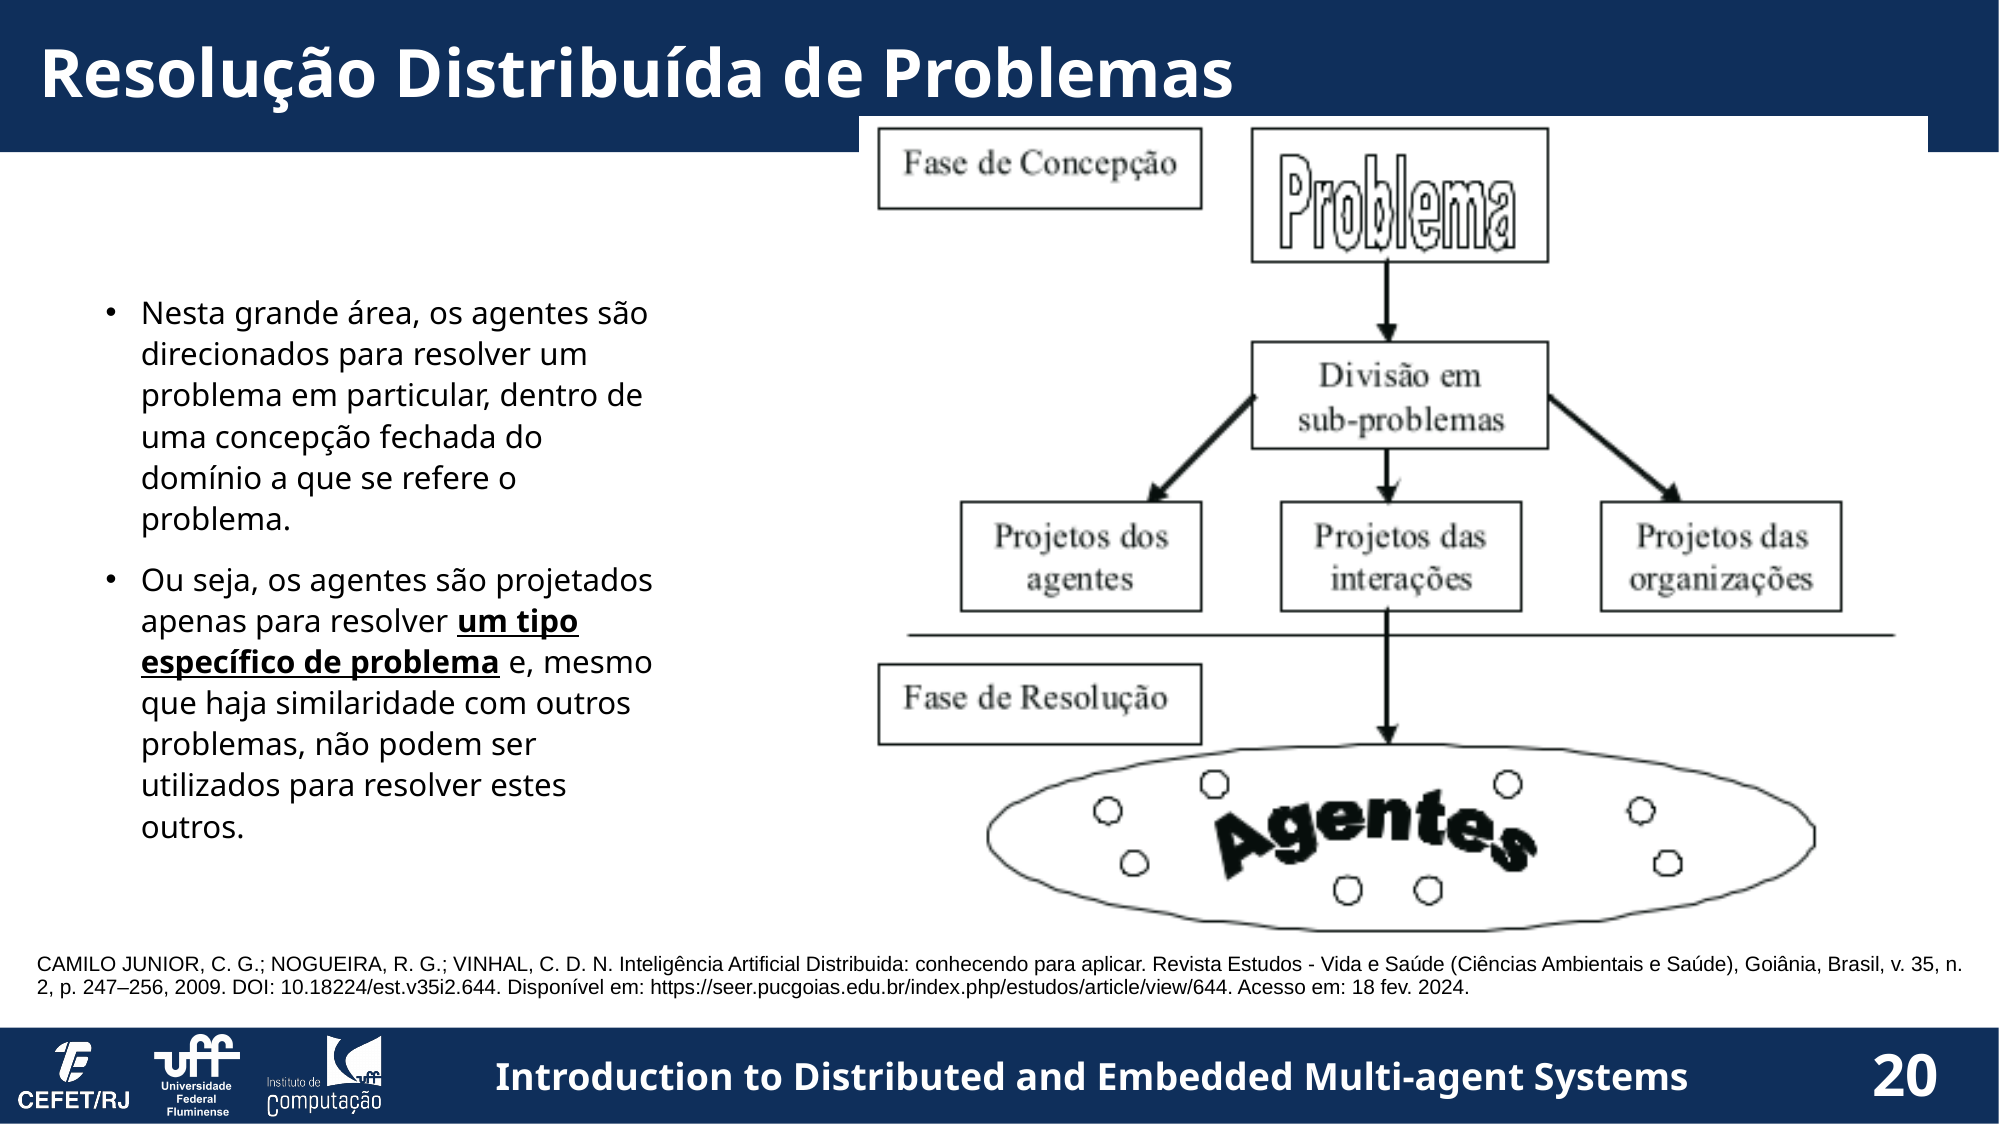

Resolução Distribuída de Problemas
Nesta grande área, os agentes são direcionados para resolver um problema em particular, dentro de uma concepção fechada do domínio a que se refere o problema.
Ou seja, os agentes são projetados apenas para resolver um tipo específico de problema e, mesmo que haja similaridade com outros problemas, não podem ser utilizados para resolver estes outros.
CAMILO JUNIOR, C. G.; NOGUEIRA, R. G.; VINHAL, C. D. N. Inteligência Artificial Distribuida: conhecendo para aplicar. Revista Estudos - Vida e Saúde (Ciências Ambientais e Saúde), Goiânia, Brasil, v. 35, n. 2, p. 247–256, 2009. DOI: 10.18224/est.v35i2.644. Disponível em: https://seer.pucgoias.edu.br/index.php/estudos/article/view/644. Acesso em: 18 fev. 2024.